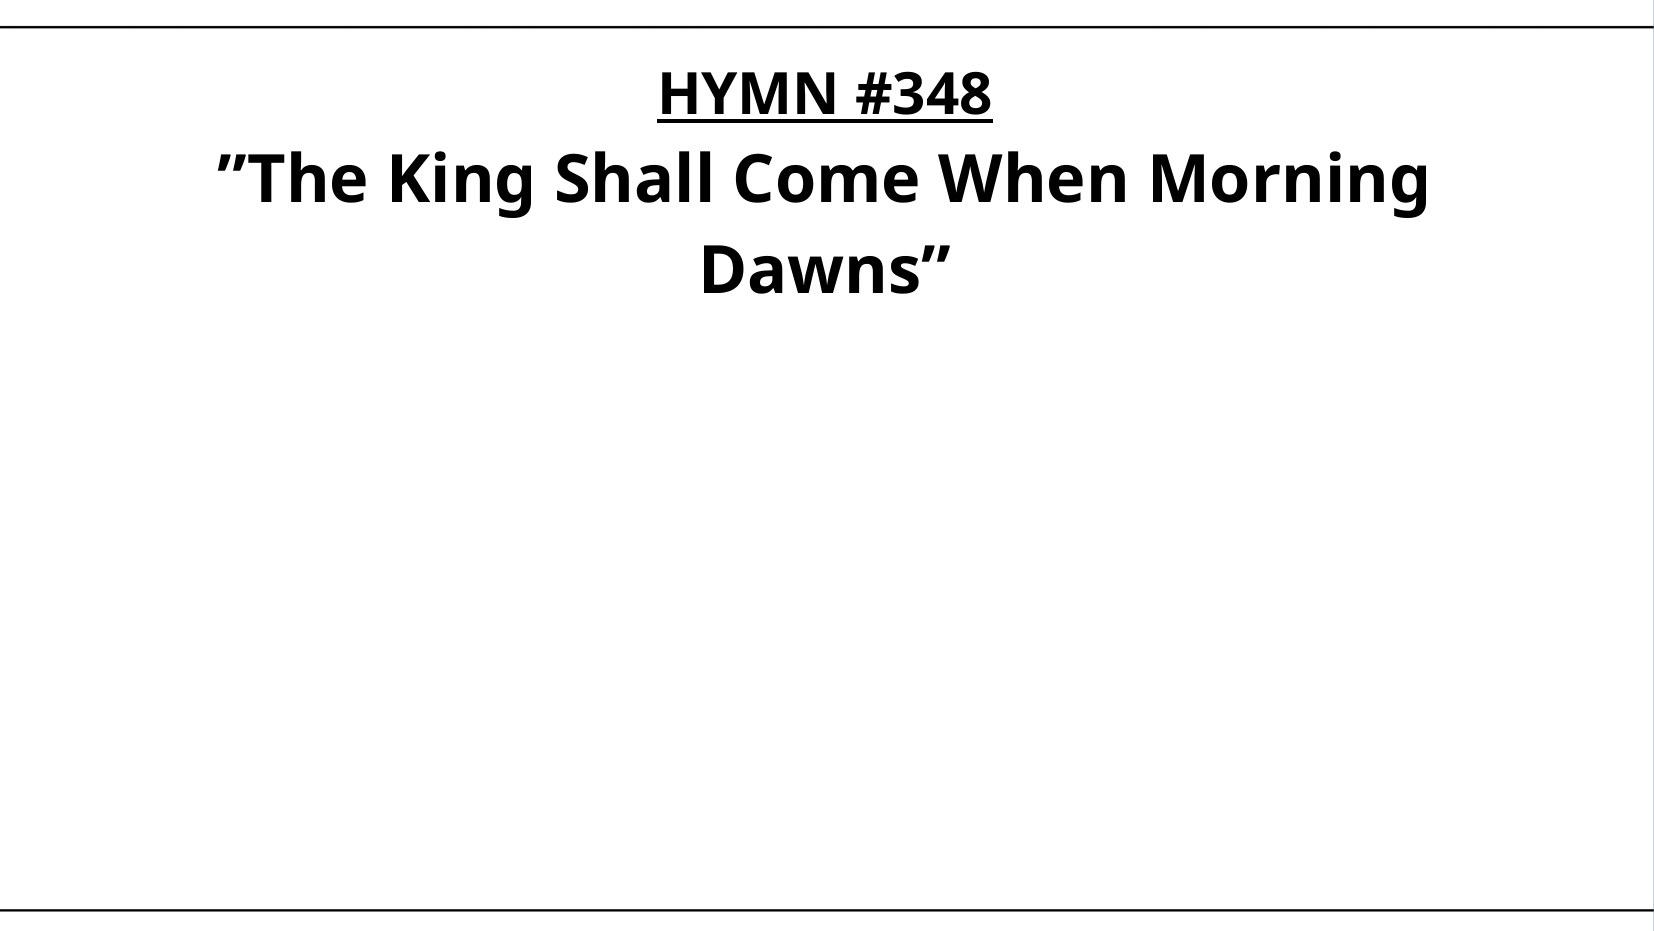

HYMN #348
”The King Shall Come When Morning Dawns”